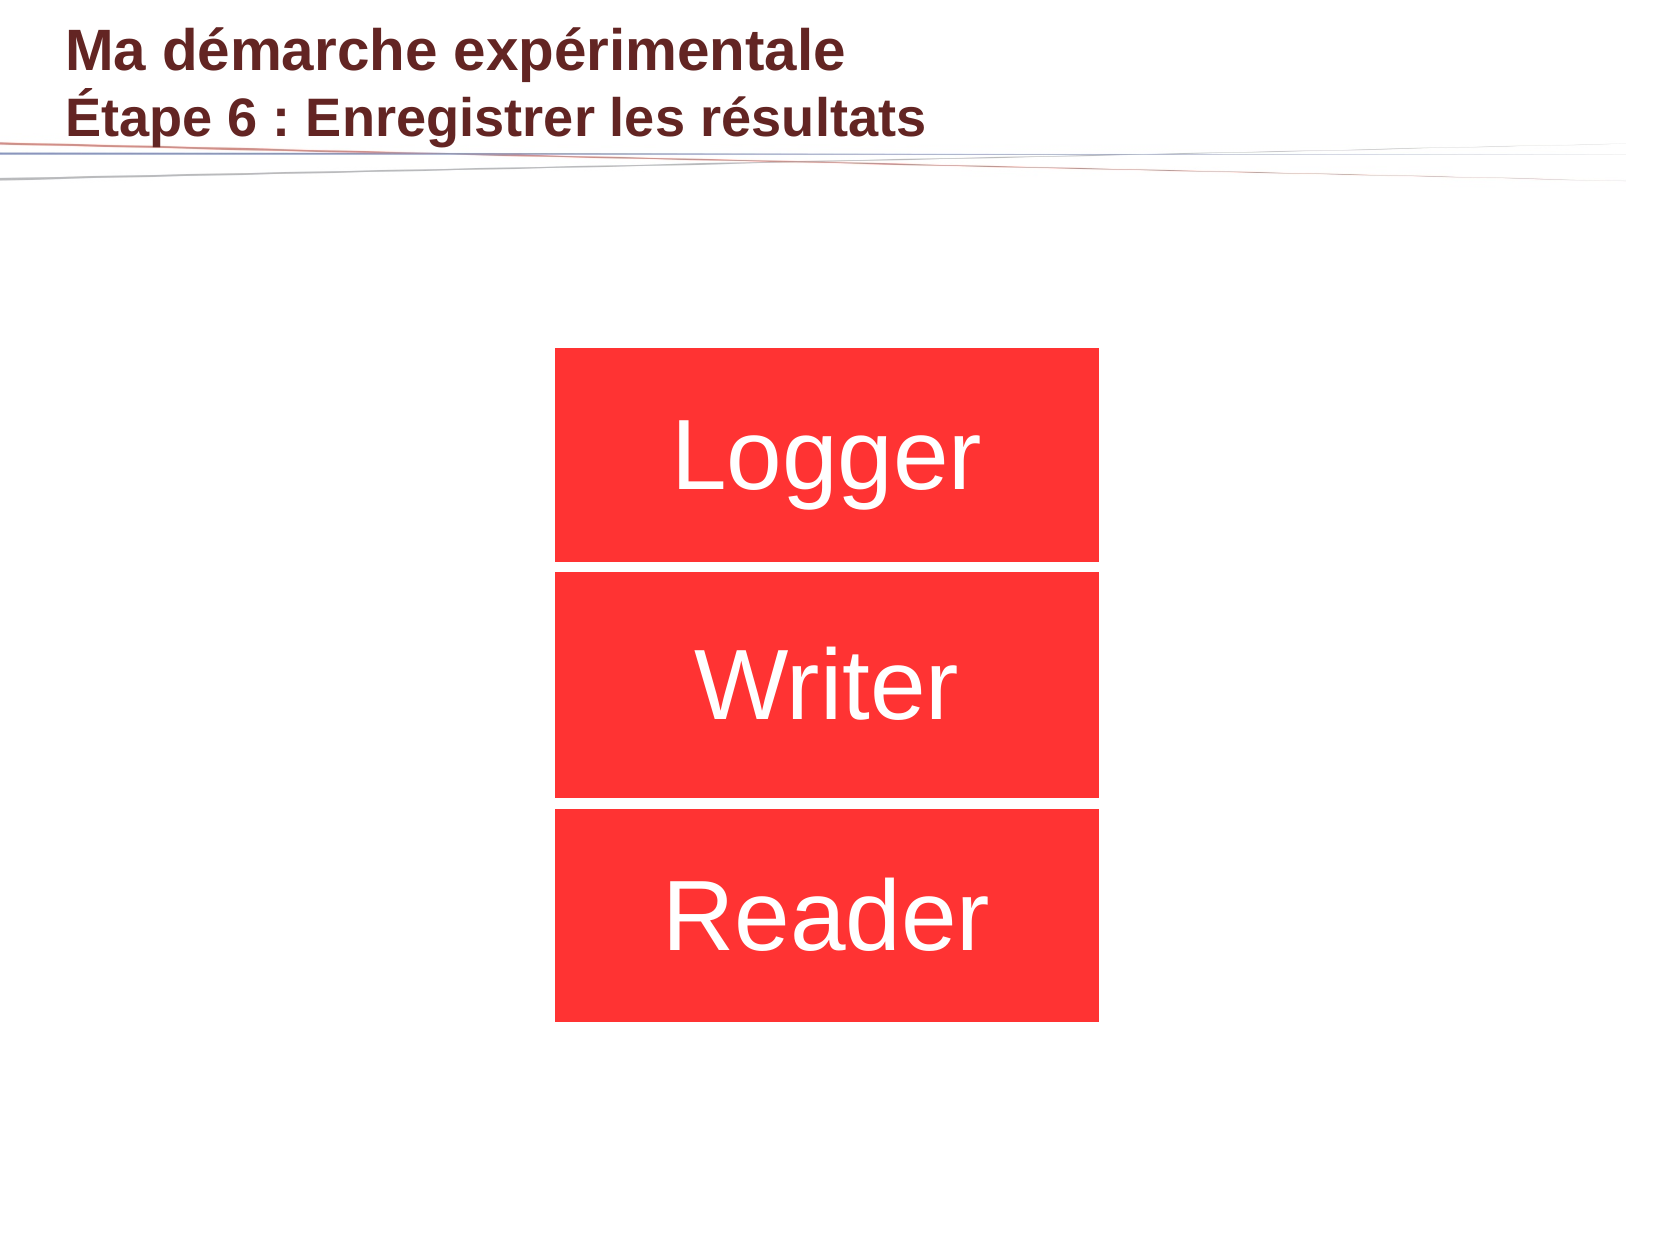

# Ma démarche expérimentale Étape 6 : Enregistrer les résultats
Logger
Writer
Reader